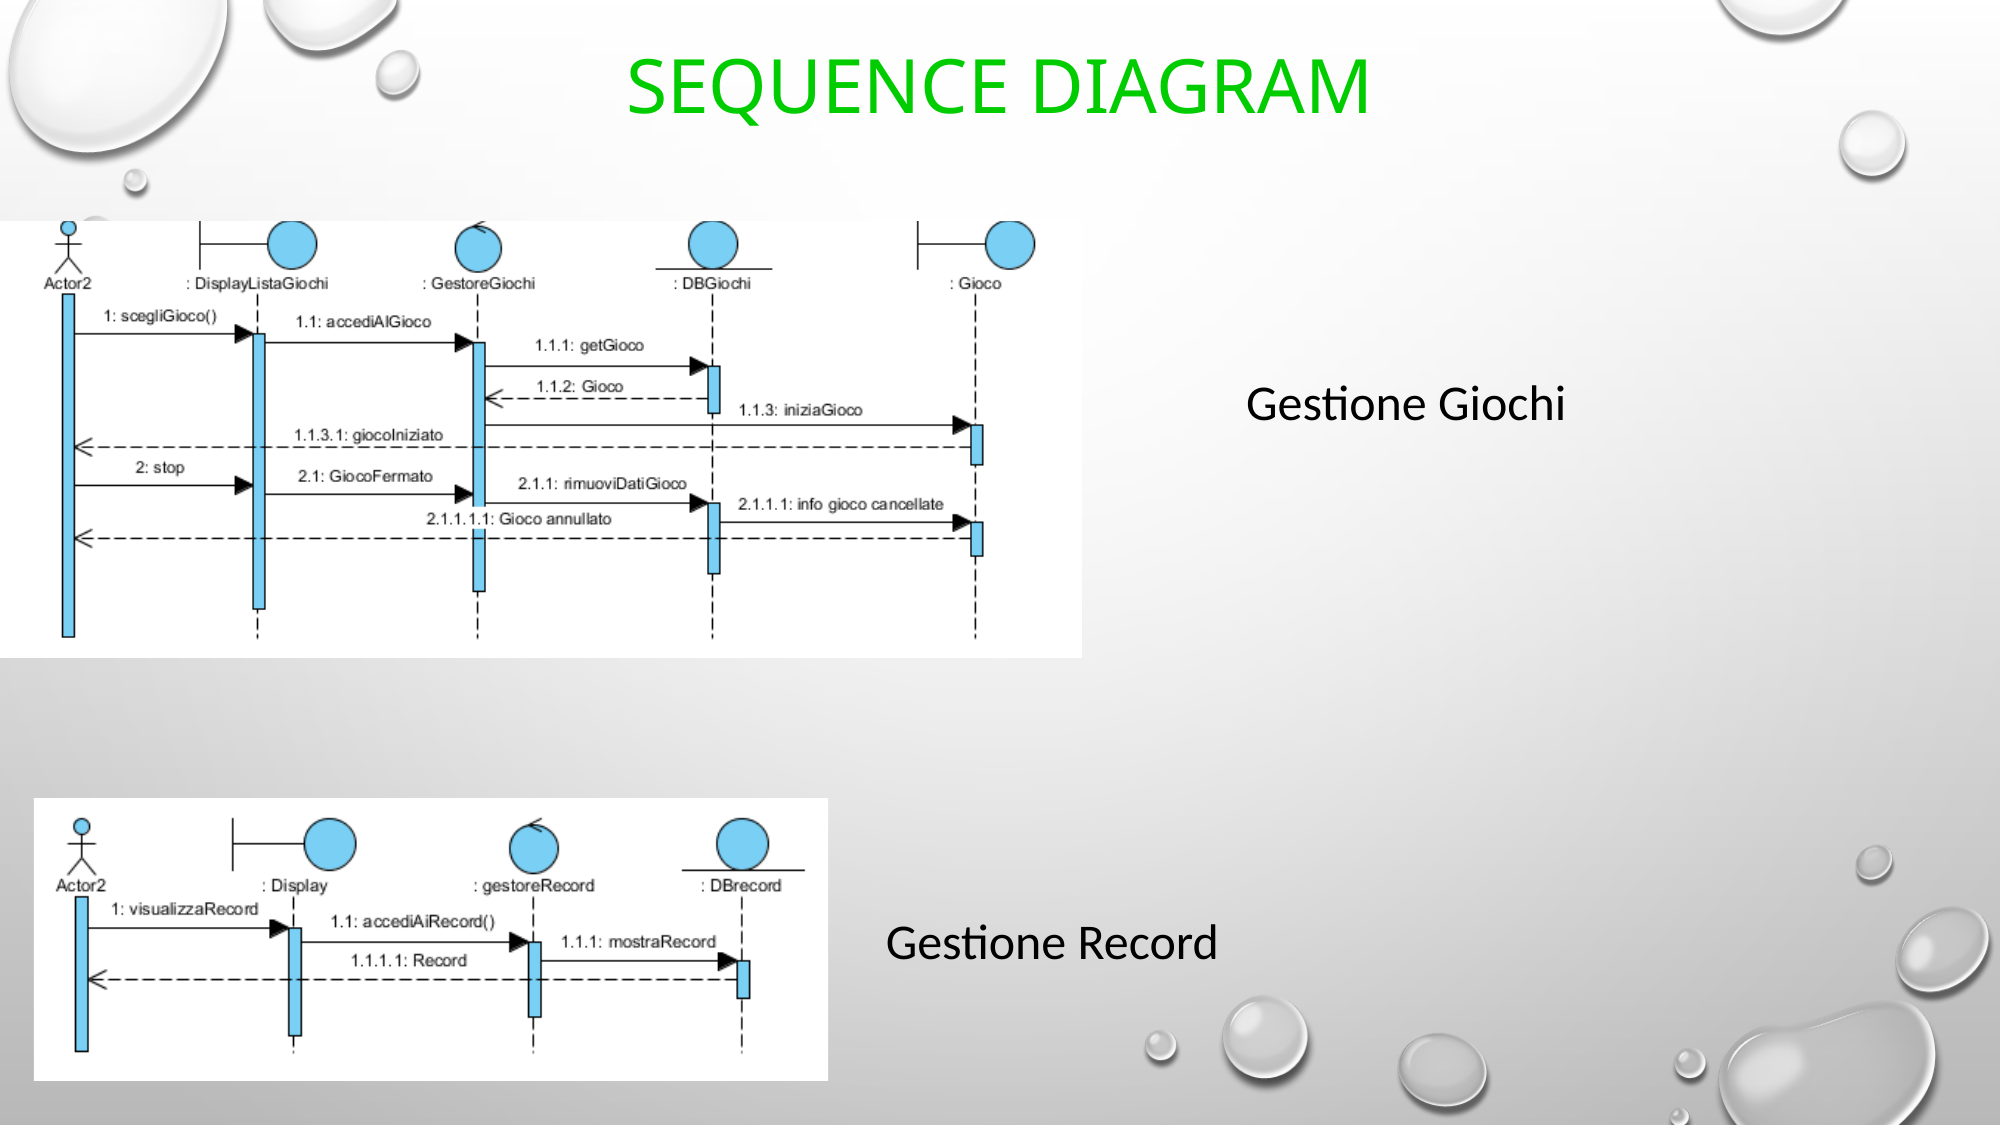

# Sequence diagram
Gestione Giochi
Gestione Record